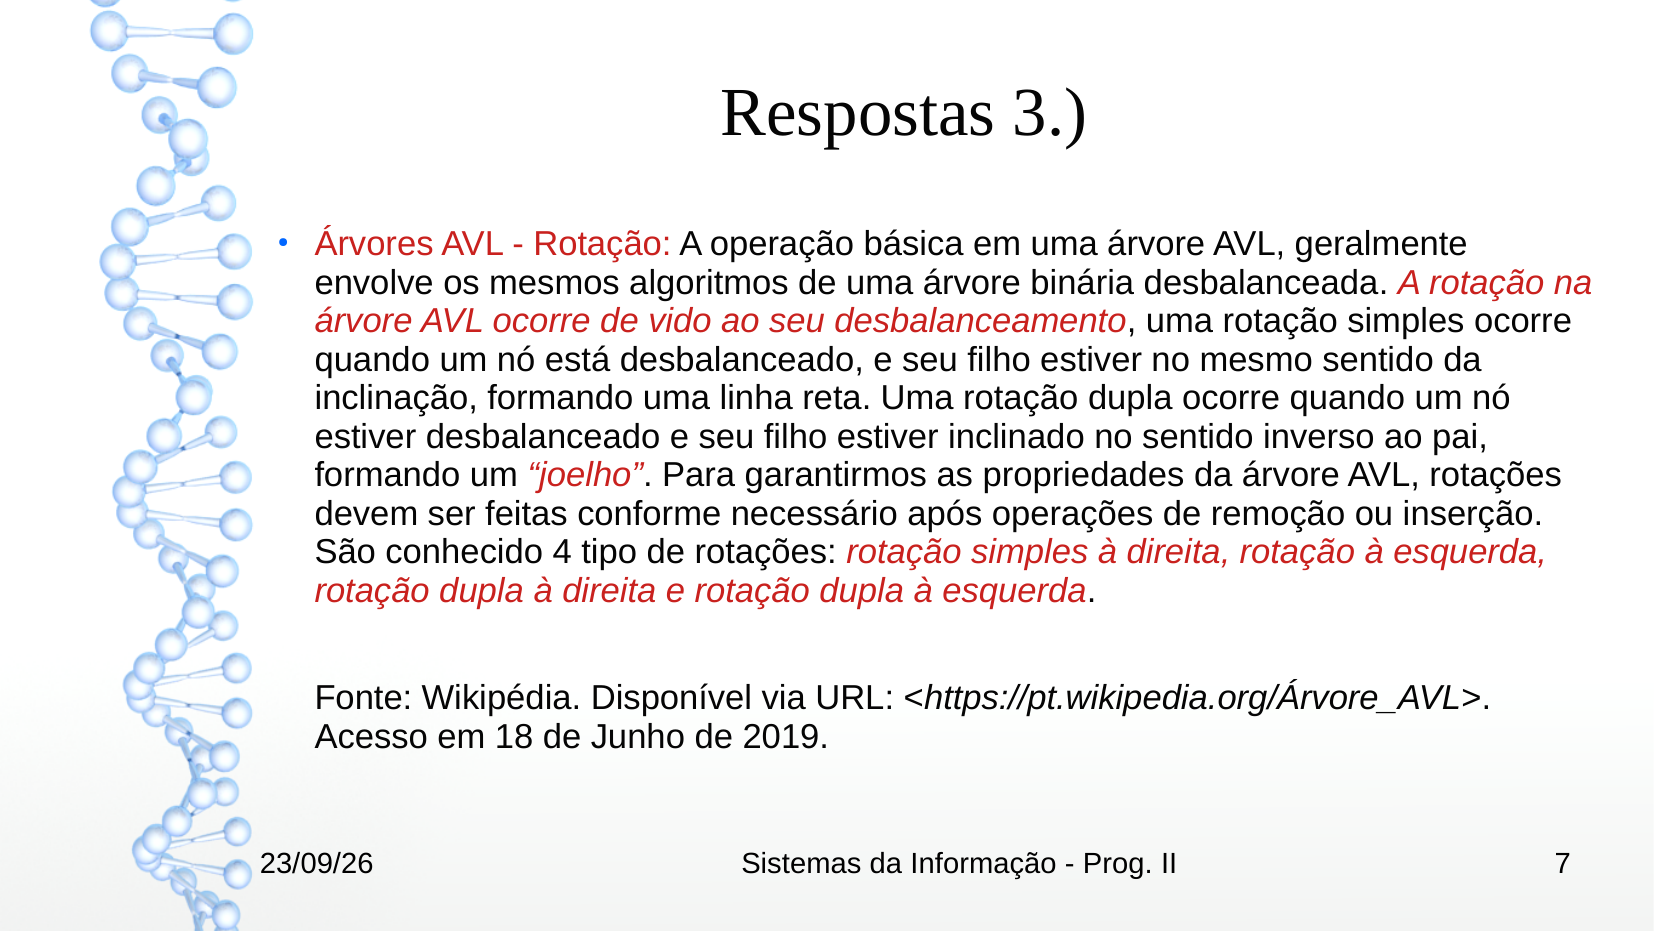

# Respostas 3.)
Árvores AVL - Rotação: A operação básica em uma árvore AVL, geralmente envolve os mesmos algoritmos de uma árvore binária desbalanceada. A rotação na árvore AVL ocorre de vido ao seu desbalanceamento, uma rotação simples ocorre quando um nó está desbalanceado, e seu filho estiver no mesmo sentido da inclinação, formando uma linha reta. Uma rotação dupla ocorre quando um nó estiver desbalanceado e seu filho estiver inclinado no sentido inverso ao pai, formando um “joelho”. Para garantirmos as propriedades da árvore AVL, rotações devem ser feitas conforme necessário após operações de remoção ou inserção. São conhecido 4 tipo de rotações: rotação simples à direita, rotação à esquerda, rotação dupla à direita e rotação dupla à esquerda.
Fonte: Wikipédia. Disponível via URL: <https://pt.wikipedia.org/Árvore_AVL>. Acesso em 18 de Junho de 2019.
Sistemas da Informação - Prog. II
7